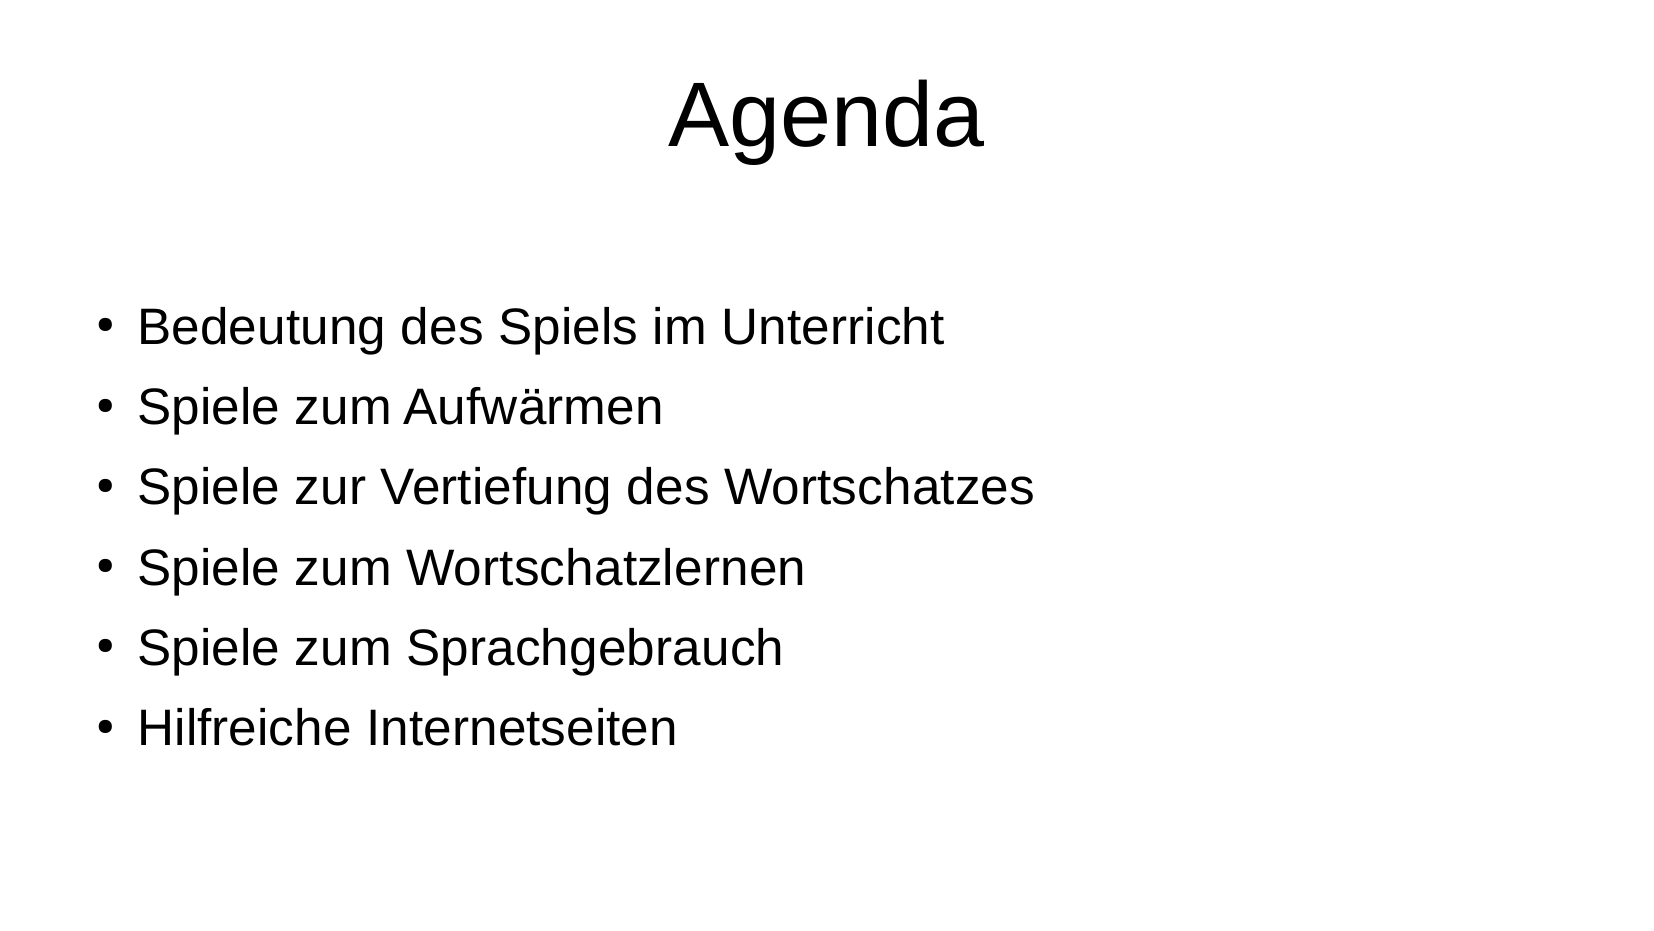

# Agenda
Bedeutung des Spiels im Unterricht
Spiele zum Aufwärmen
Spiele zur Vertiefung des Wortschatzes
Spiele zum Wortschatzlernen
Spiele zum Sprachgebrauch
Hilfreiche Internetseiten